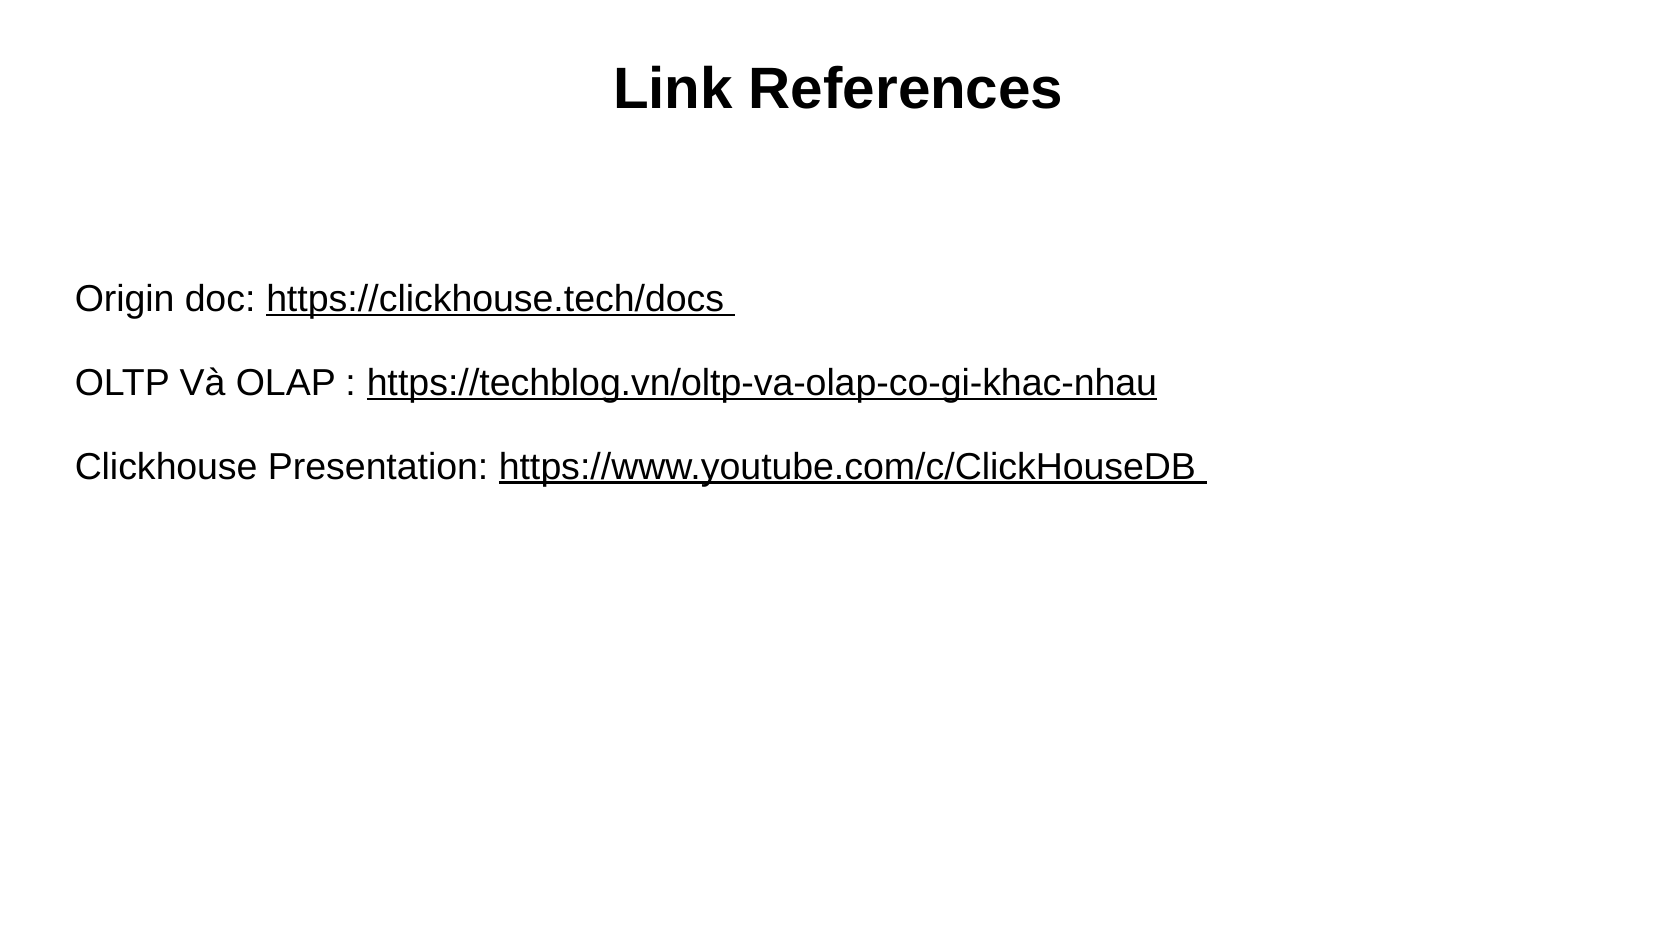

Link References
Origin doc: https://clickhouse.tech/docs
OLTP Và OLAP : https://techblog.vn/oltp-va-olap-co-gi-khac-nhau
Clickhouse Presentation: https://www.youtube.com/c/ClickHouseDB